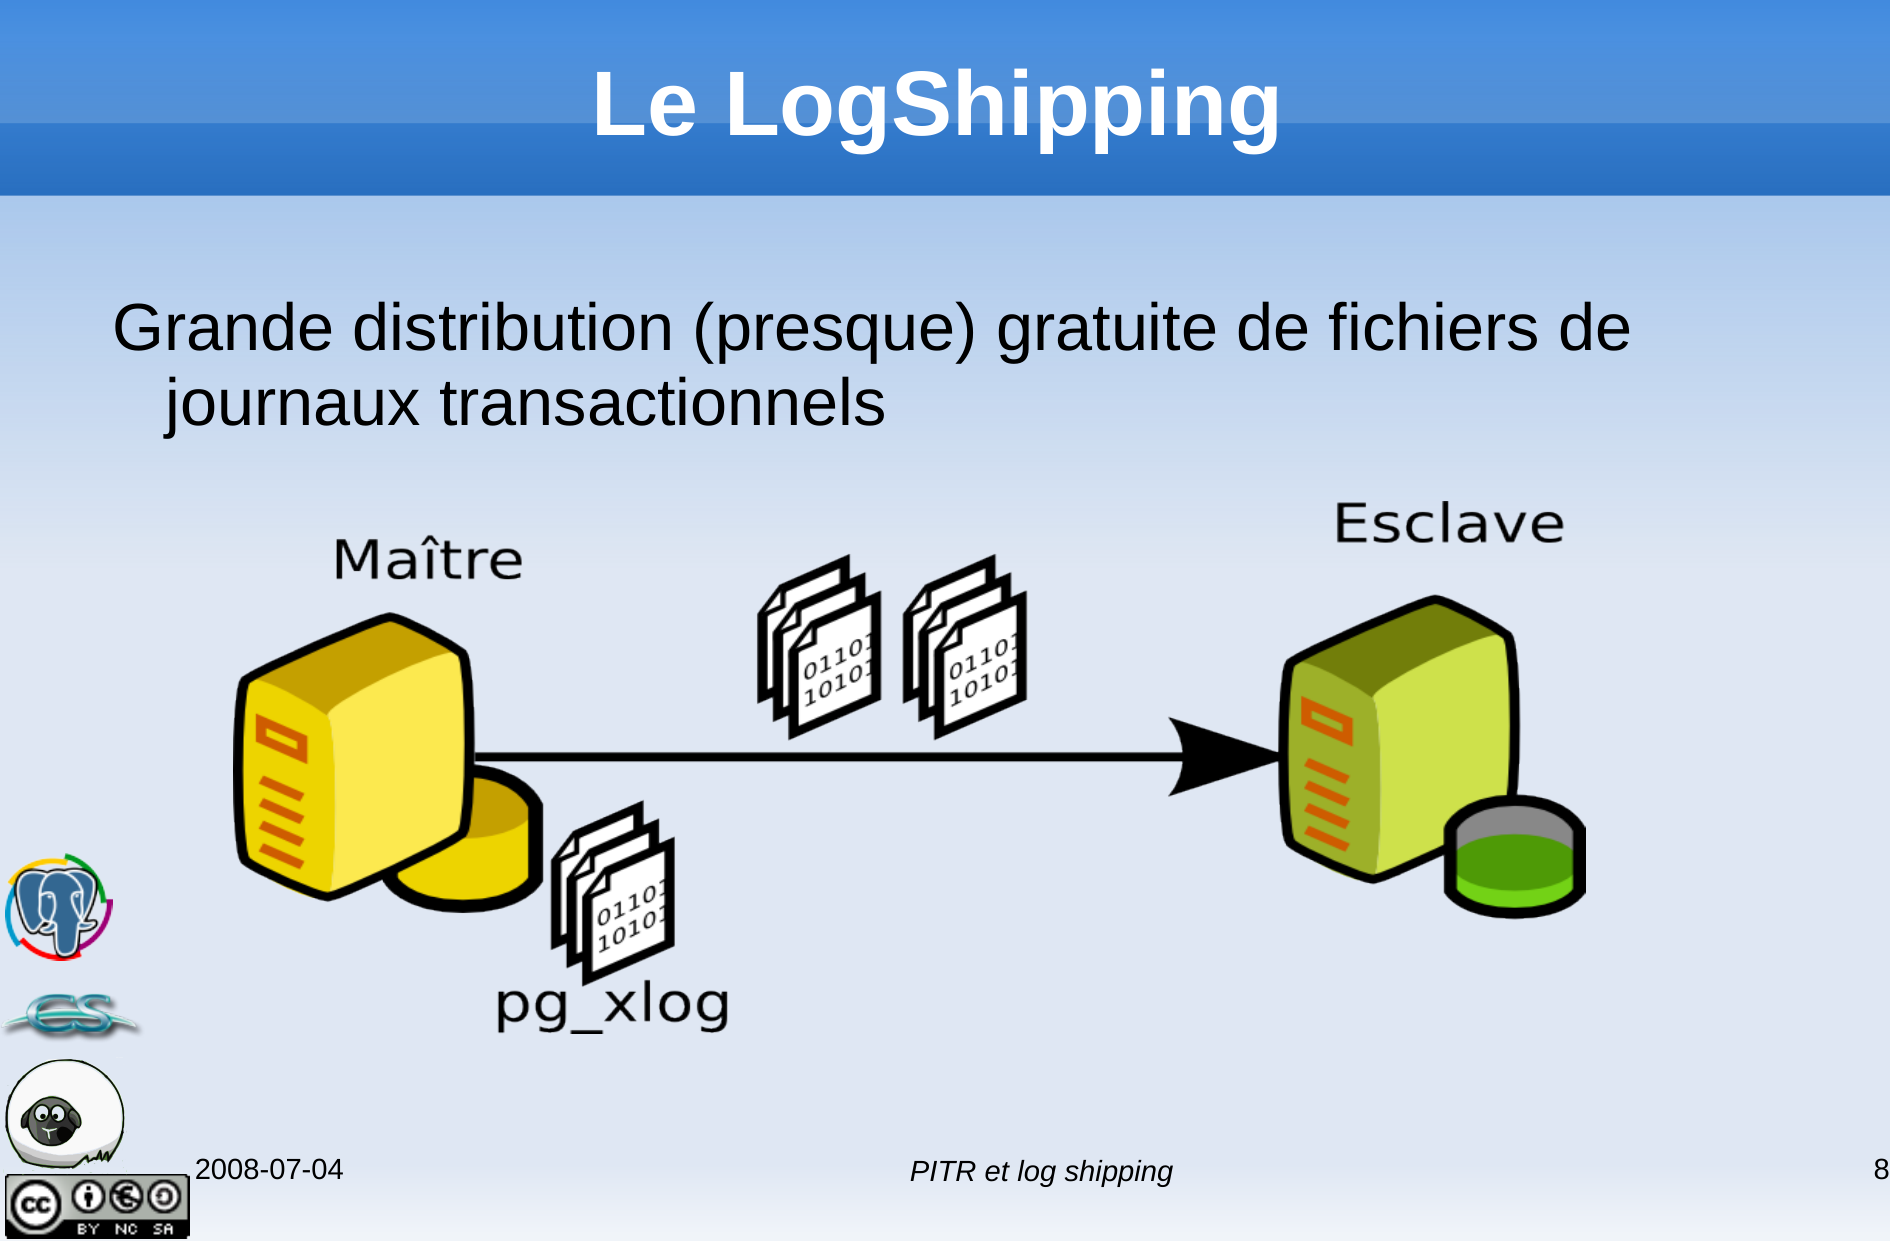

# Le LogShipping
Grande distribution (presque) gratuite de fichiers de journaux transactionnels
2008-07-04
8
PITR et log shipping